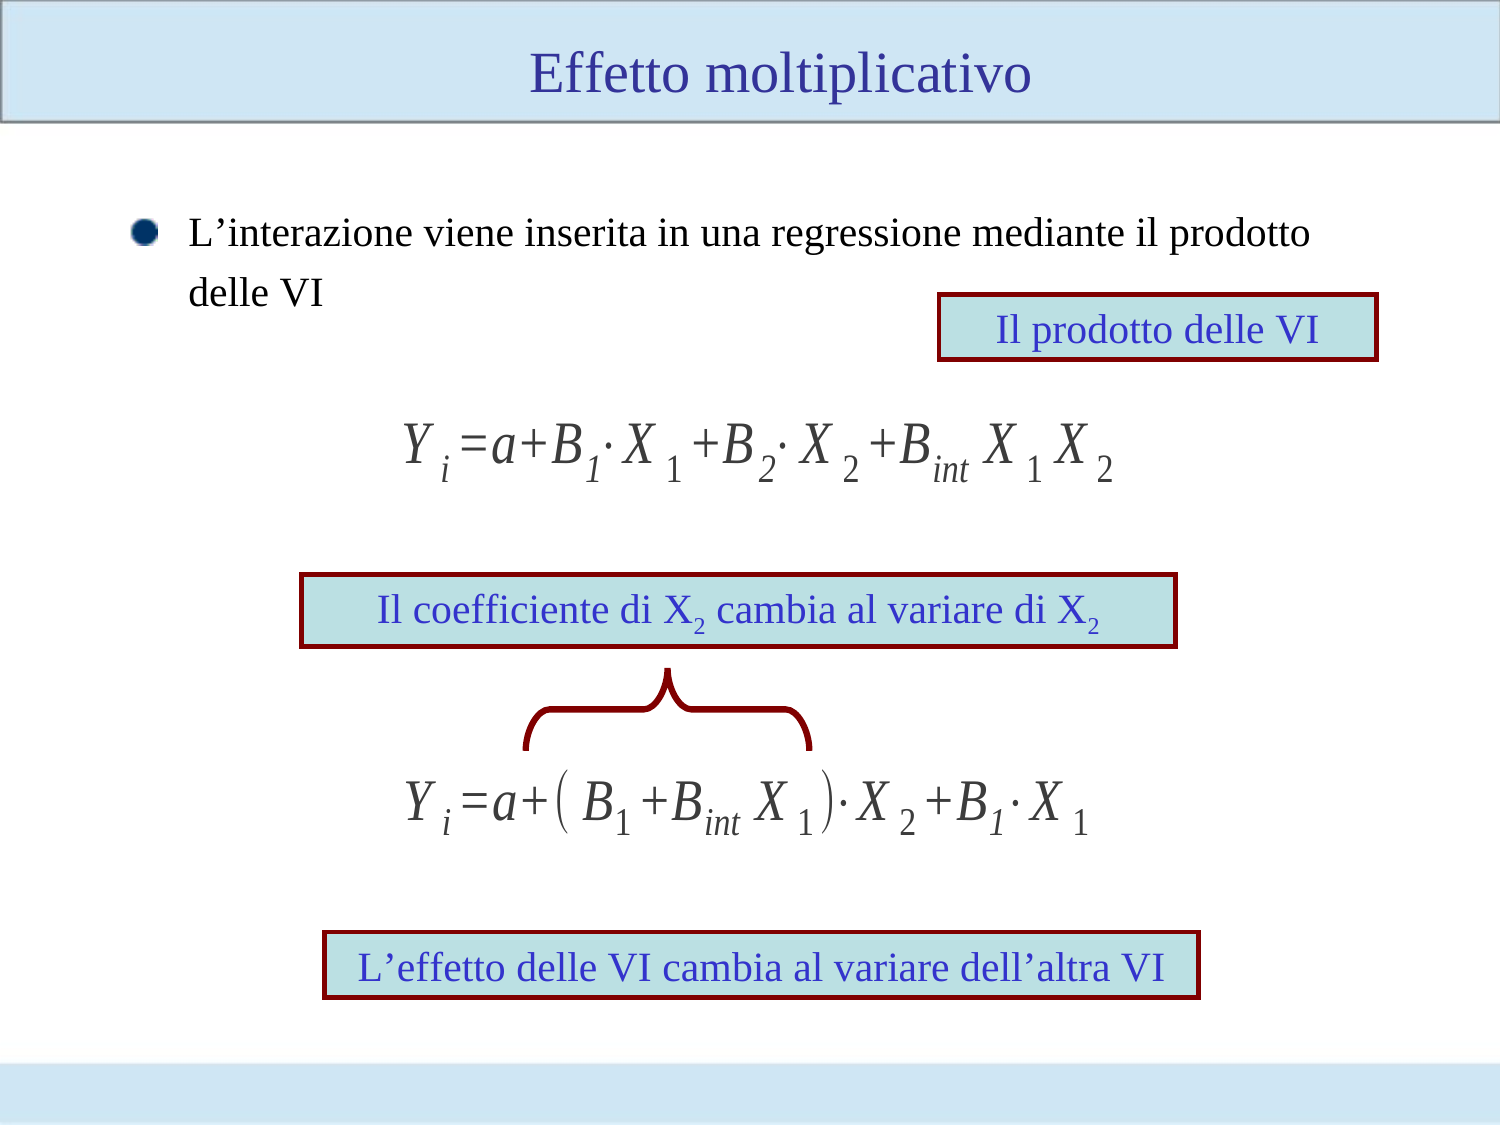

# Effetto moltiplicativo
L’interazione viene inserita in una regressione mediante il prodotto delle VI
Il prodotto delle VI
Il coefficiente di X2 cambia al variare di X2
L’effetto delle VI cambia al variare dell’altra VI